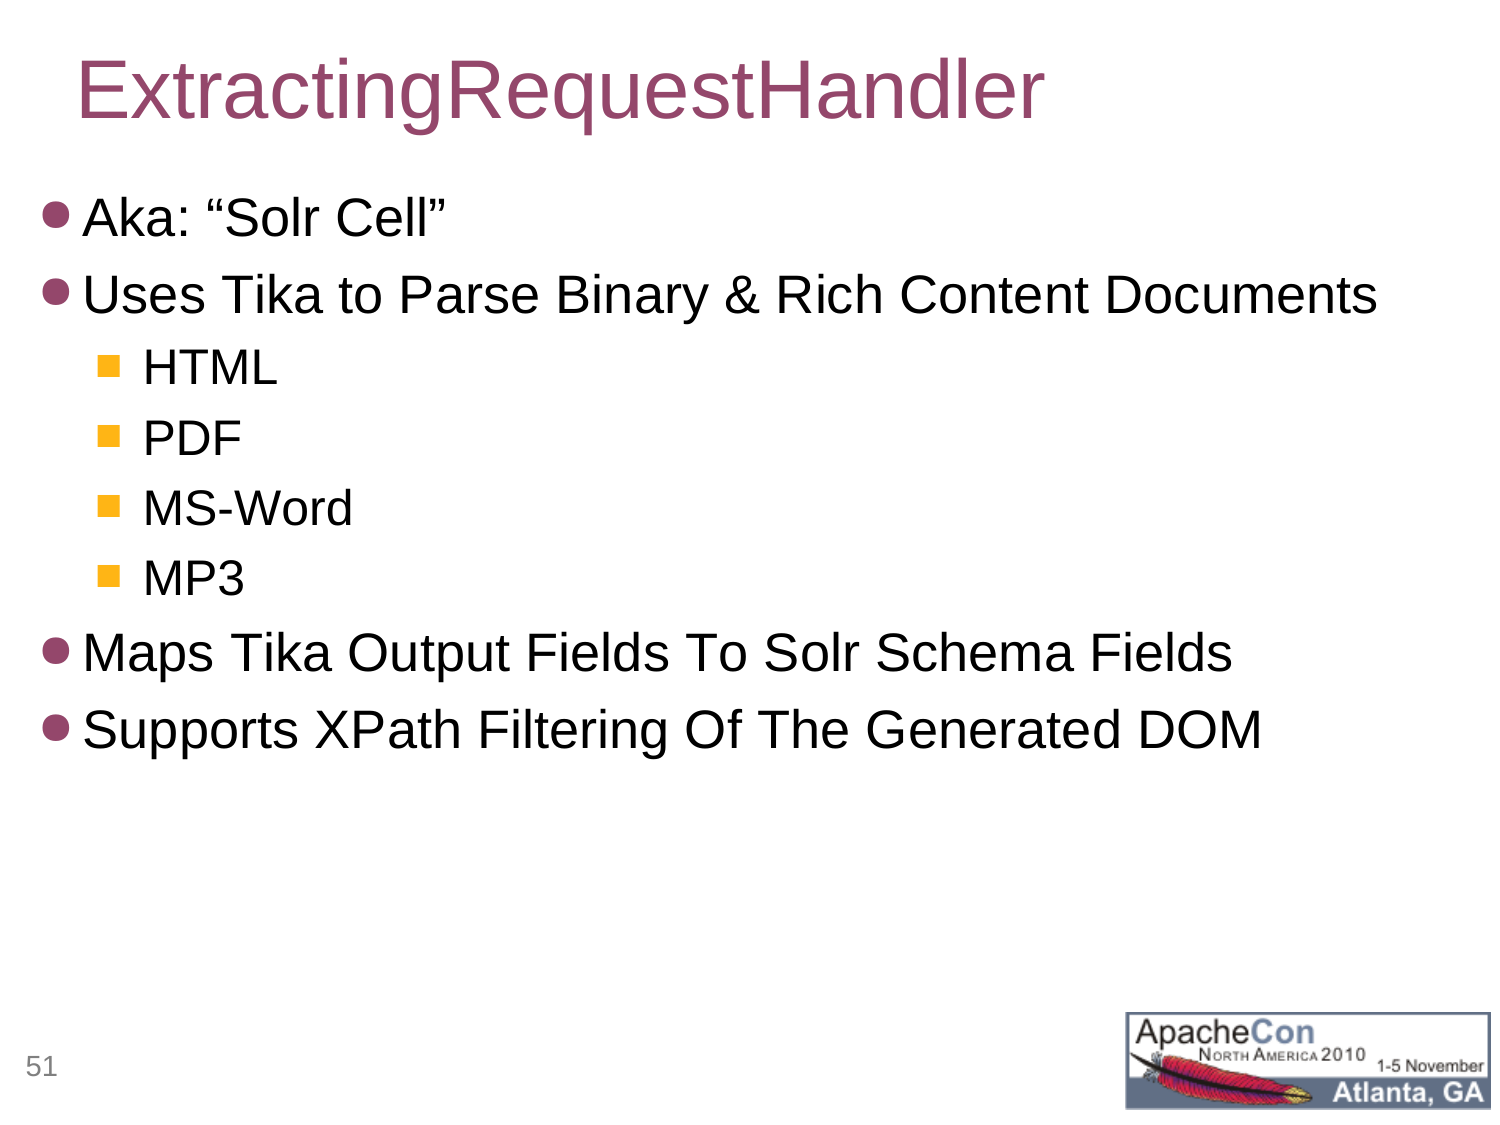

# ExtractingRequestHandler
Aka: “Solr Cell”
Uses Tika to Parse Binary & Rich Content Documents
HTML
PDF
MS-Word
MP3
Maps Tika Output Fields To Solr Schema Fields
Supports XPath Filtering Of The Generated DOM
51